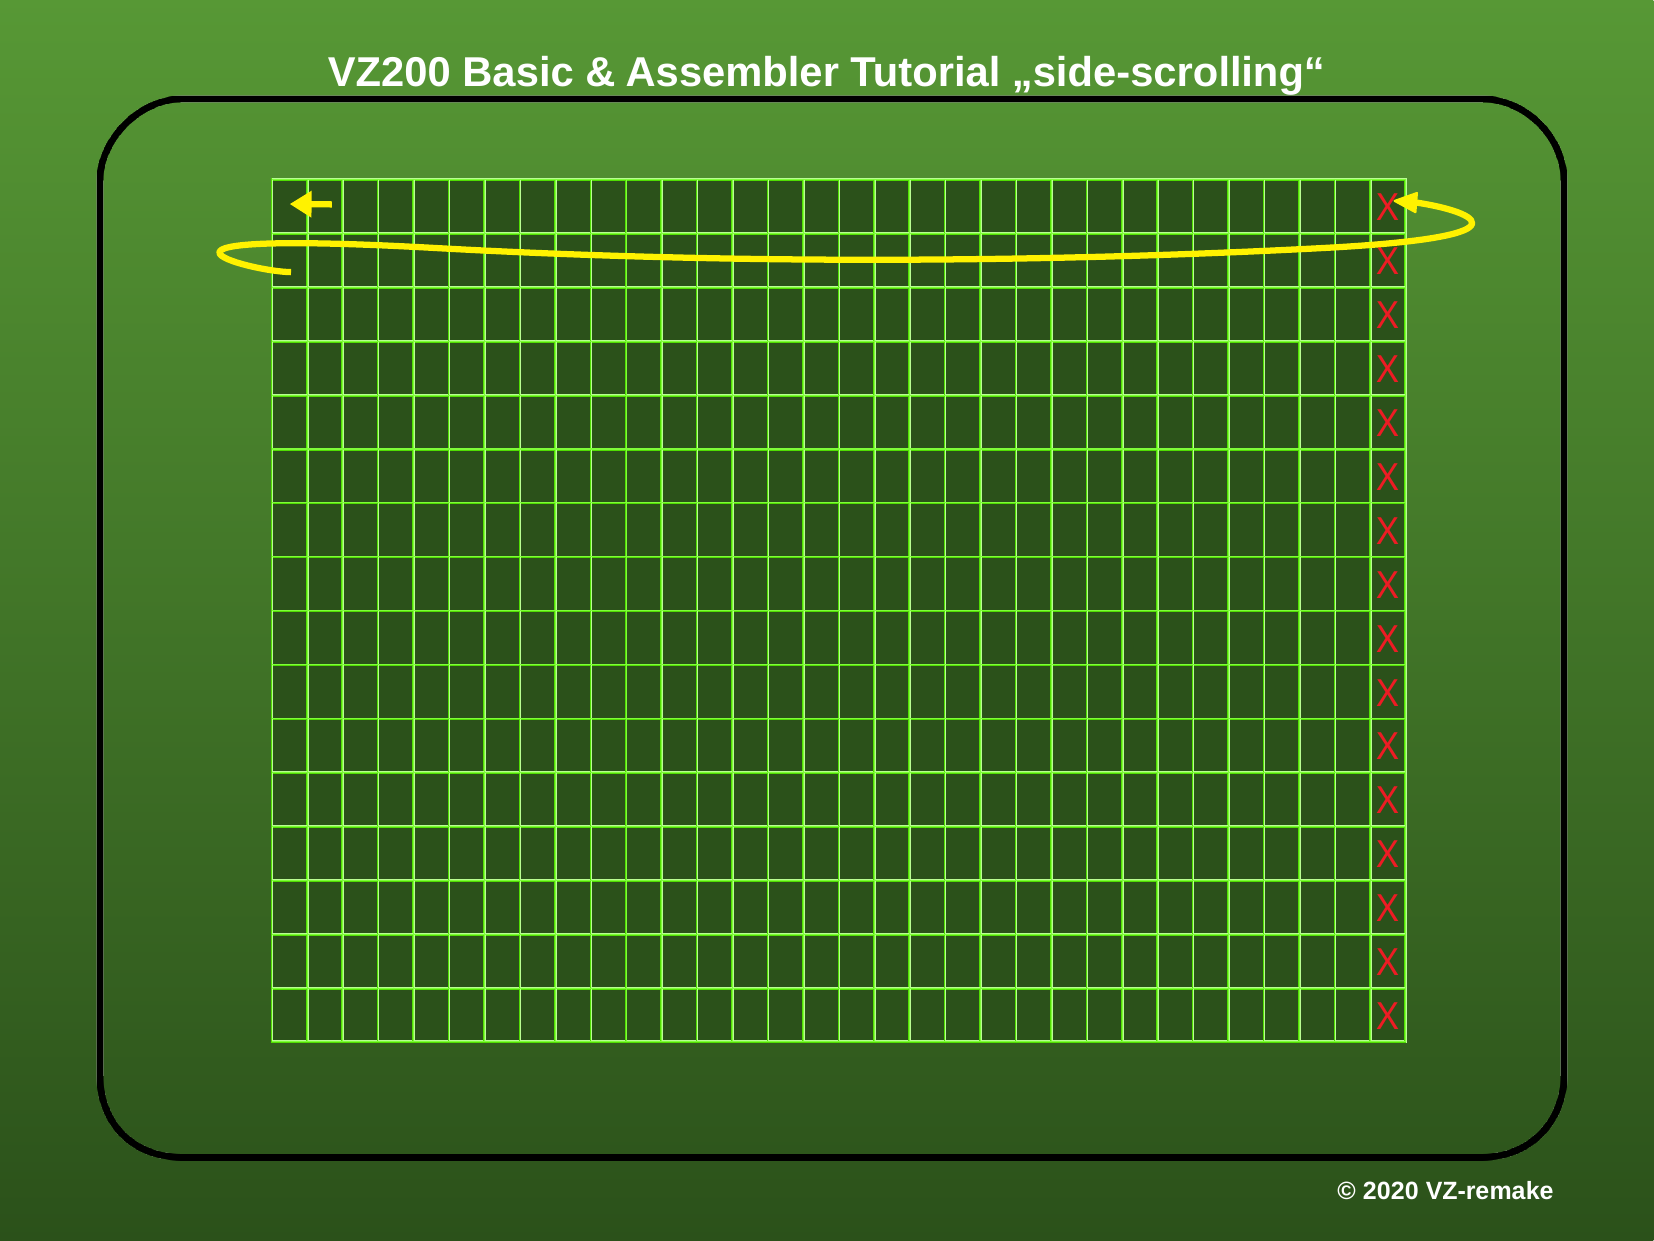

# VZ200 Basic & Assembler Tutorial „side-scrolling“
| | | | | | | | | | | | | | | | | | | | | | | | | | | | | | | | X |
| --- | --- | --- | --- | --- | --- | --- | --- | --- | --- | --- | --- | --- | --- | --- | --- | --- | --- | --- | --- | --- | --- | --- | --- | --- | --- | --- | --- | --- | --- | --- | --- |
| | | | | | | | | | | | | | | | | | | | | | | | | | | | | | | | X |
| | | | | | | | | | | | | | | | | | | | | | | | | | | | | | | | X |
| | | | | | | | | | | | | | | | | | | | | | | | | | | | | | | | X |
| | | | | | | | | | | | | | | | | | | | | | | | | | | | | | | | X |
| | | | | | | | | | | | | | | | | | | | | | | | | | | | | | | | X |
| | | | | | | | | | | | | | | | | | | | | | | | | | | | | | | | X |
| | | | | | | | | | | | | | | | | | | | | | | | | | | | | | | | X |
| | | | | | | | | | | | | | | | | | | | | | | | | | | | | | | | X |
| | | | | | | | | | | | | | | | | | | | | | | | | | | | | | | | X |
| | | | | | | | | | | | | | | | | | | | | | | | | | | | | | | | X |
| | | | | | | | | | | | | | | | | | | | | | | | | | | | | | | | X |
| | | | | | | | | | | | | | | | | | | | | | | | | | | | | | | | X |
| | | | | | | | | | | | | | | | | | | | | | | | | | | | | | | | X |
| | | | | | | | | | | | | | | | | | | | | | | | | | | | | | | | X |
| | | | | | | | | | | | | | | | | | | | | | | | | | | | | | | | X |